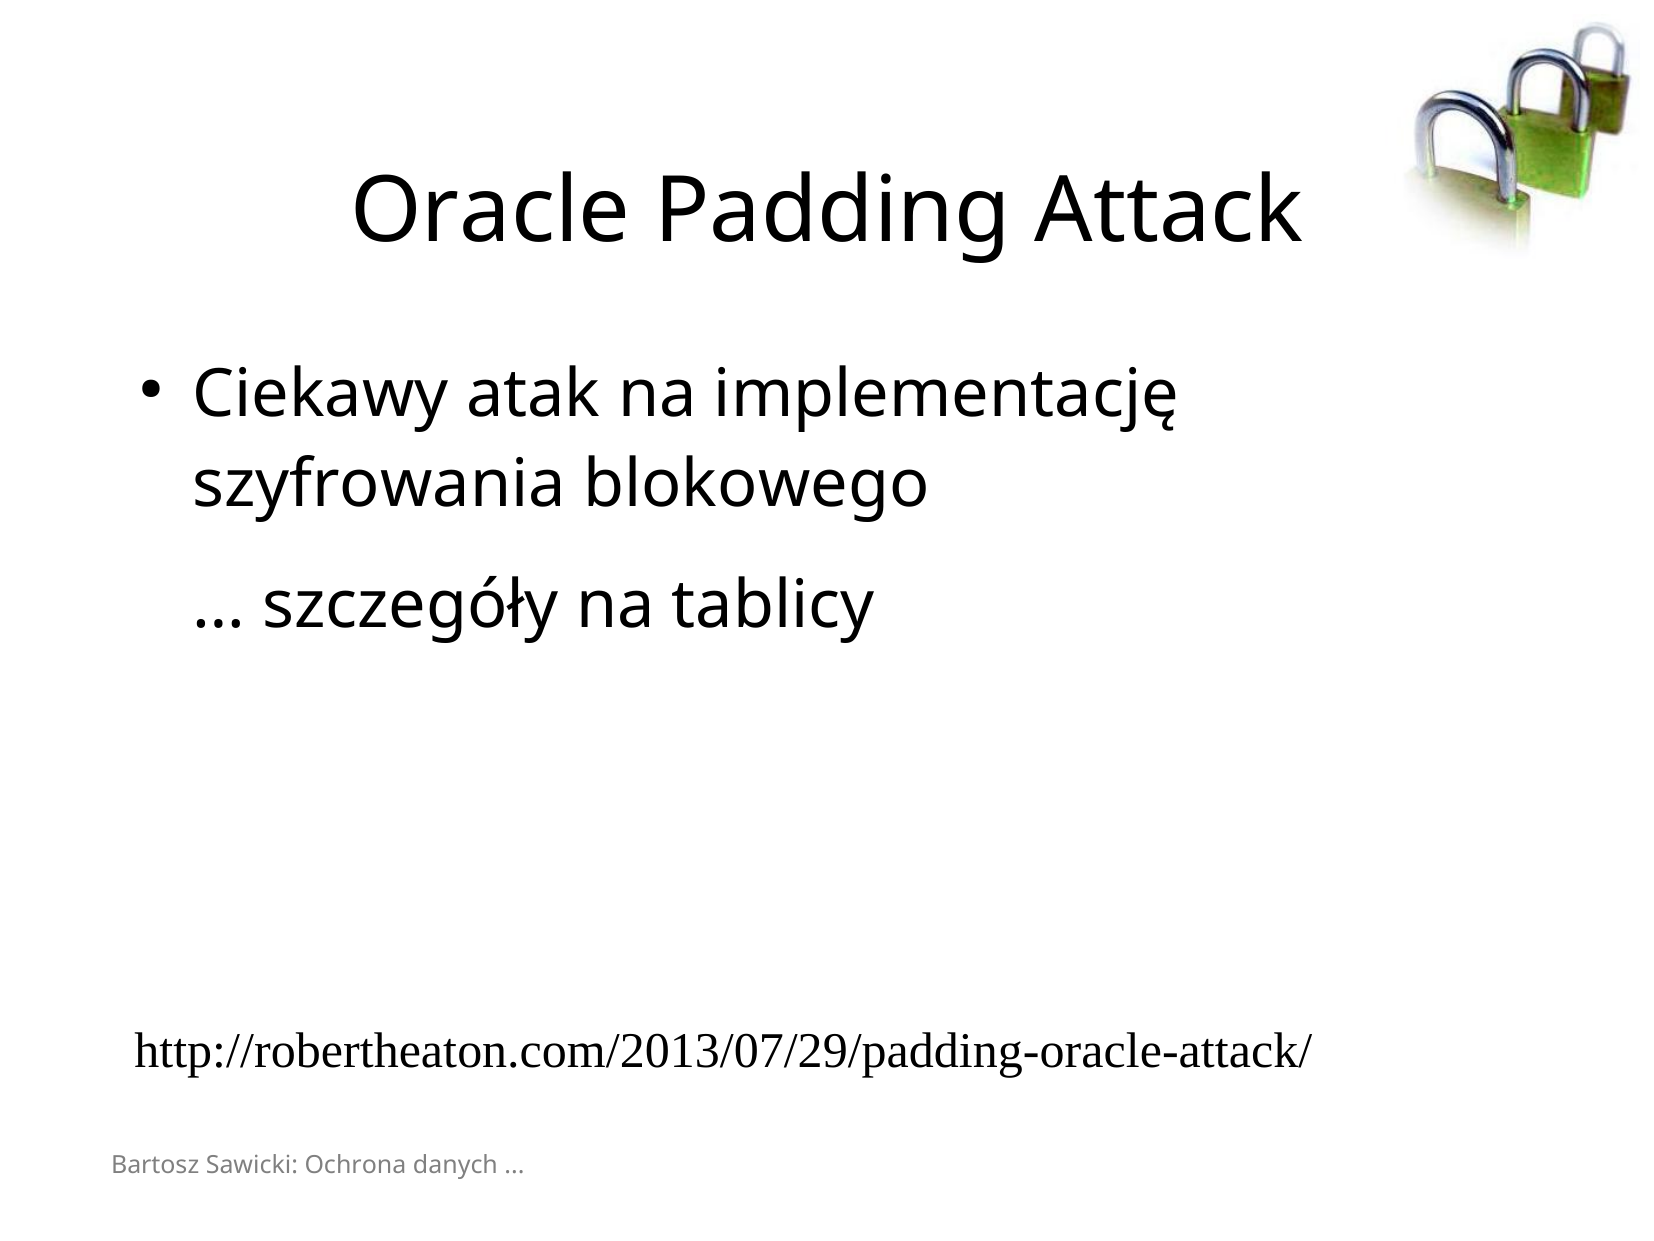

# Oracle Padding Attack
Ciekawy atak na implementację szyfrowania blokowego
… szczegóły na tablicy
http://robertheaton.com/2013/07/29/padding-oracle-attack/